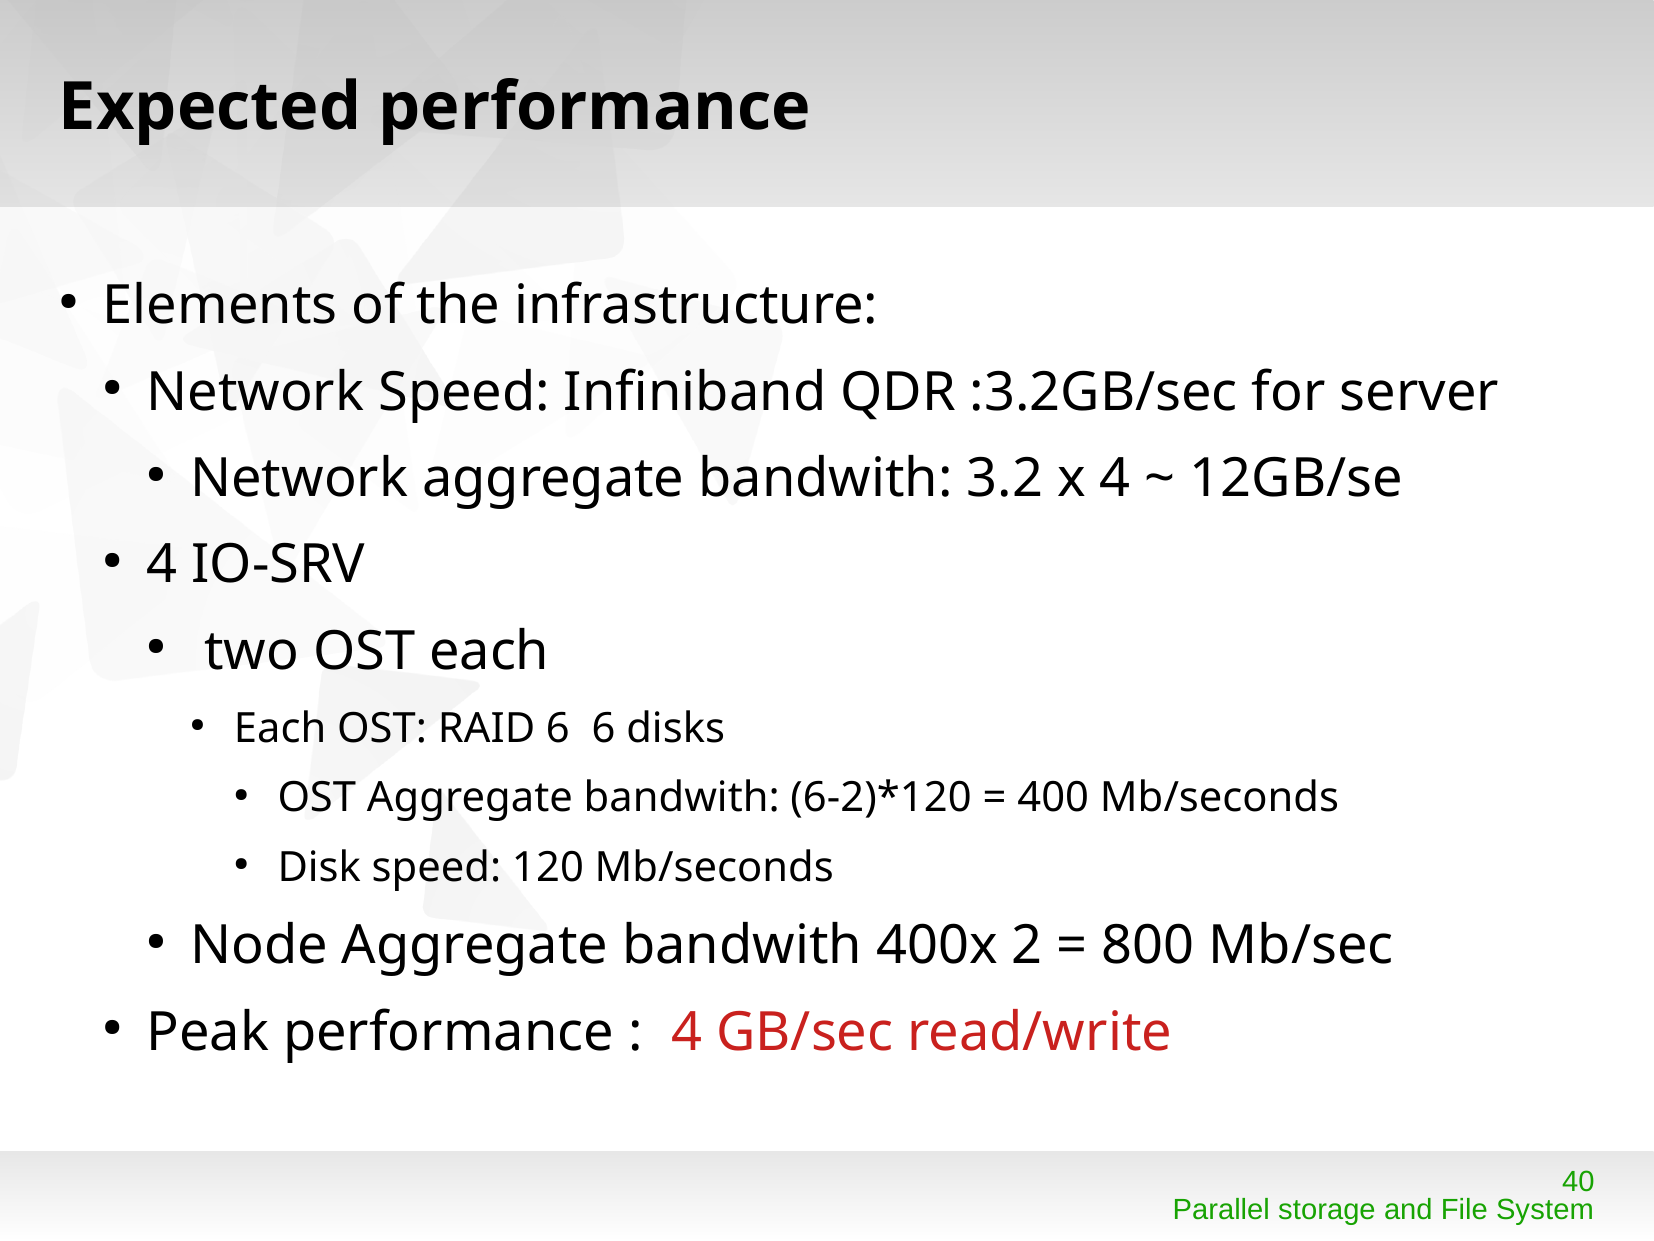

# Expected performance
Elements of the infrastructure:
Network Speed: Infiniband QDR :3.2GB/sec for server
Network aggregate bandwith: 3.2 x 4 ~ 12GB/se
4 IO-SRV
 two OST each
Each OST: RAID 6 6 disks
OST Aggregate bandwith: (6-2)*120 = 400 Mb/seconds
Disk speed: 120 Mb/seconds
Node Aggregate bandwith 400x 2 = 800 Mb/sec
Peak performance : 4 GB/sec read/write
40
Parallel storage and File System